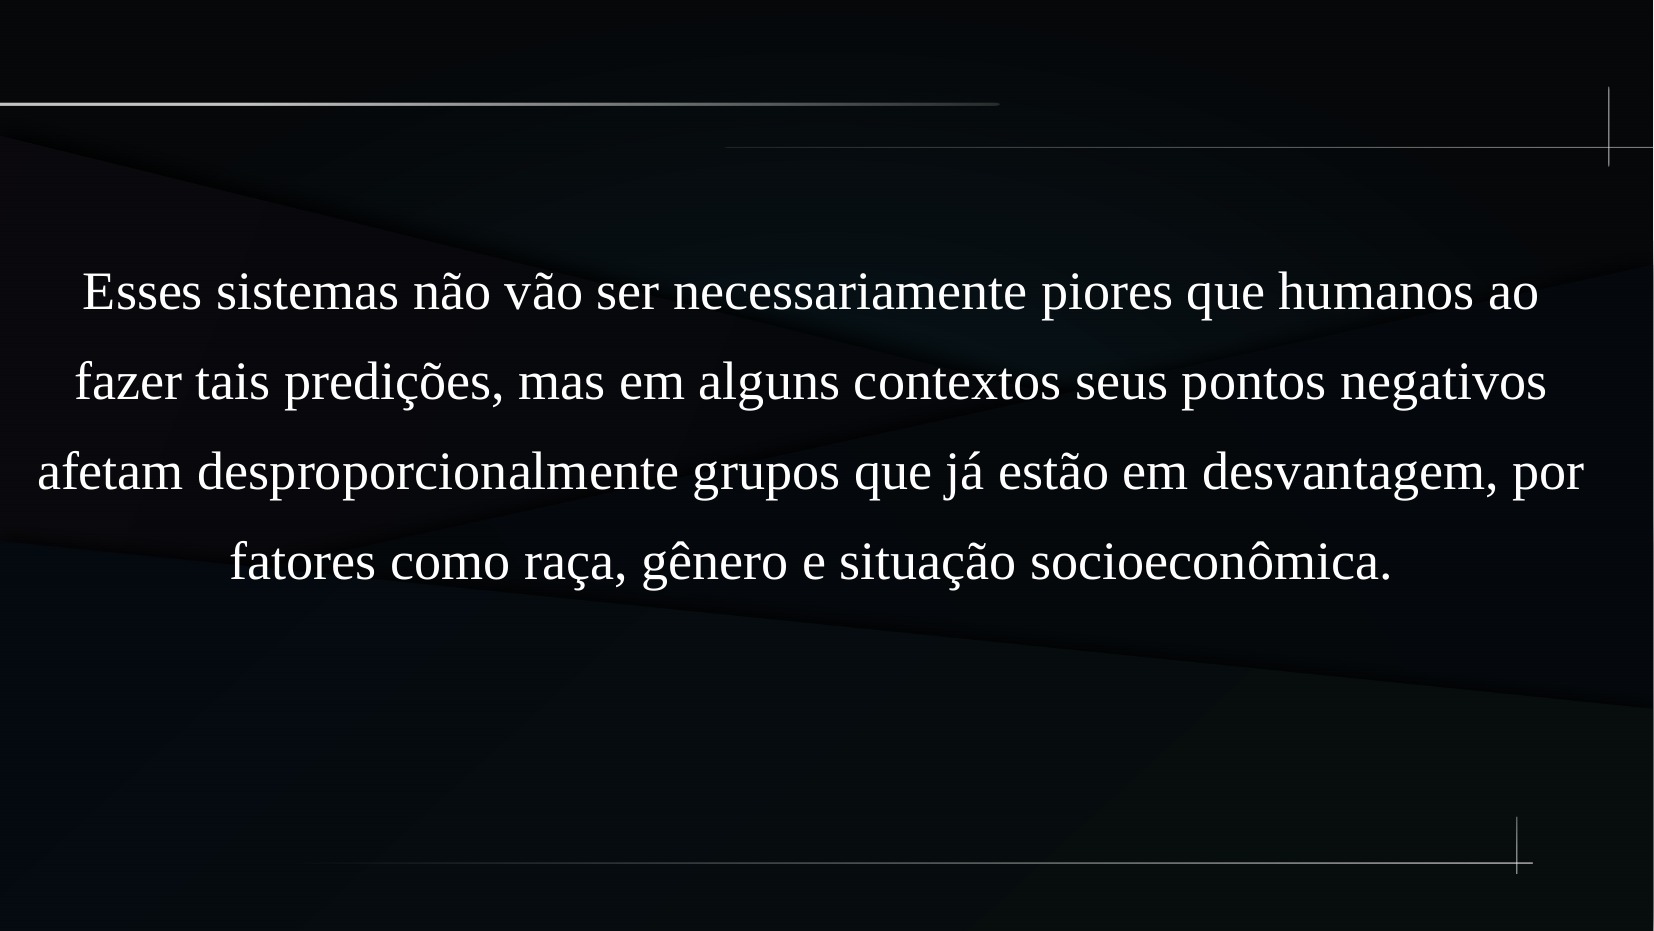

# Esses sistemas não vão ser necessariamente piores que humanos ao fazer tais predições, mas em alguns contextos seus pontos negativos afetam desproporcionalmente grupos que já estão em desvantagem, por fatores como raça, gênero e situação socioeconômica.